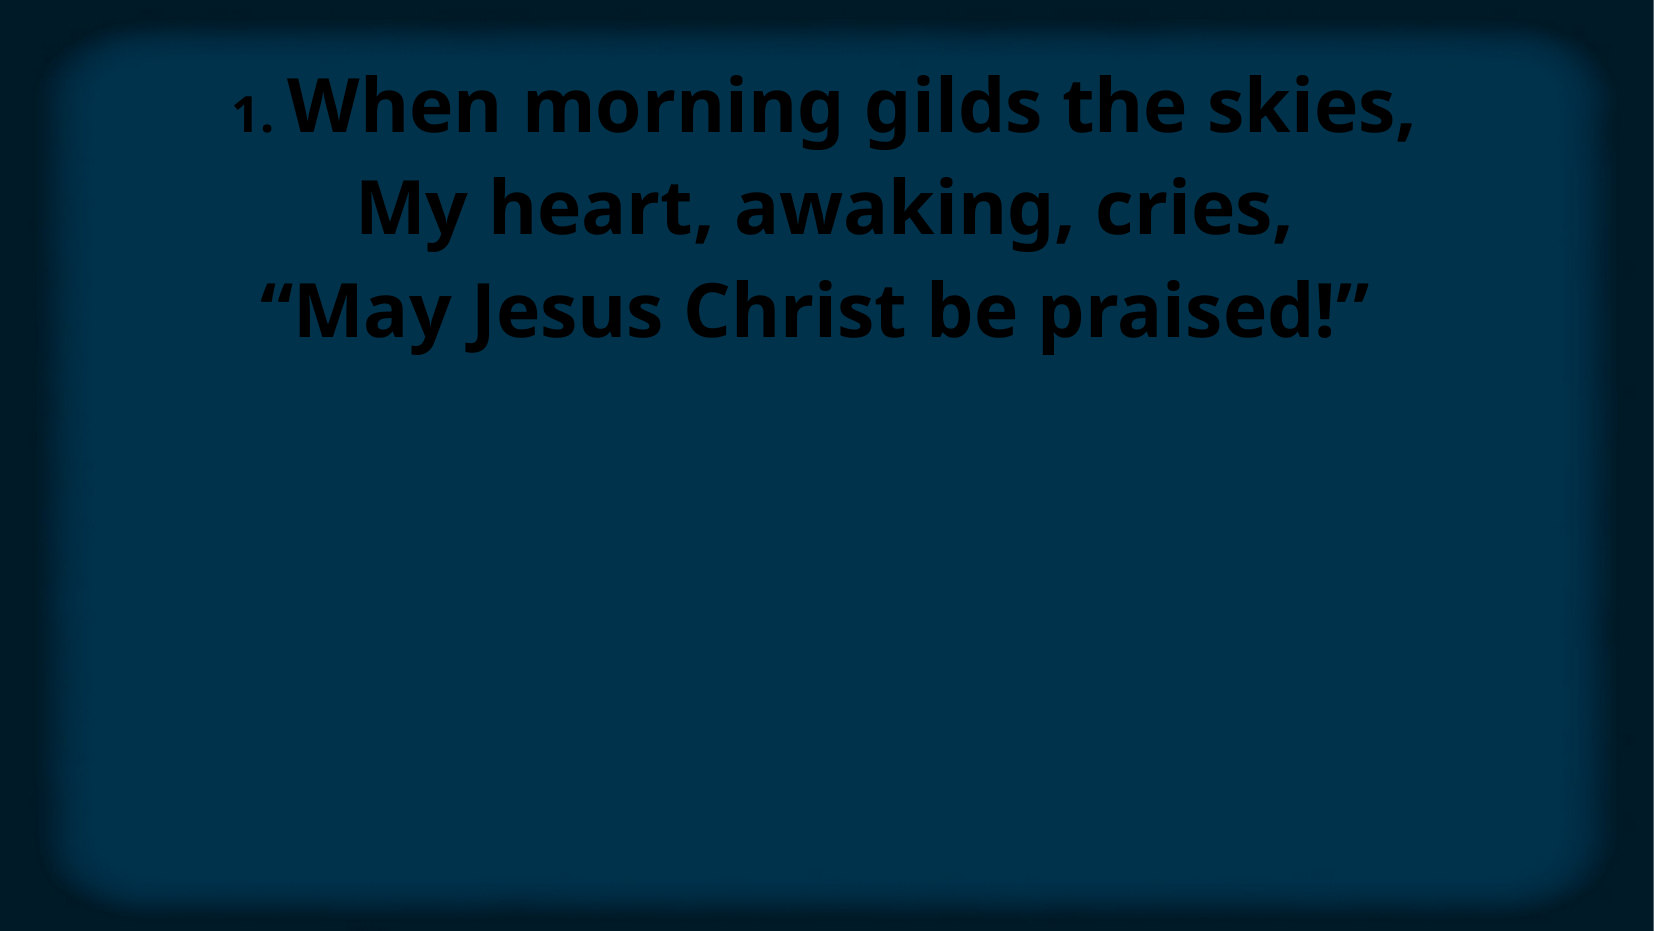

1. When morning gilds the skies,
My heart, awaking, cries,
“May Jesus Christ be praised!”